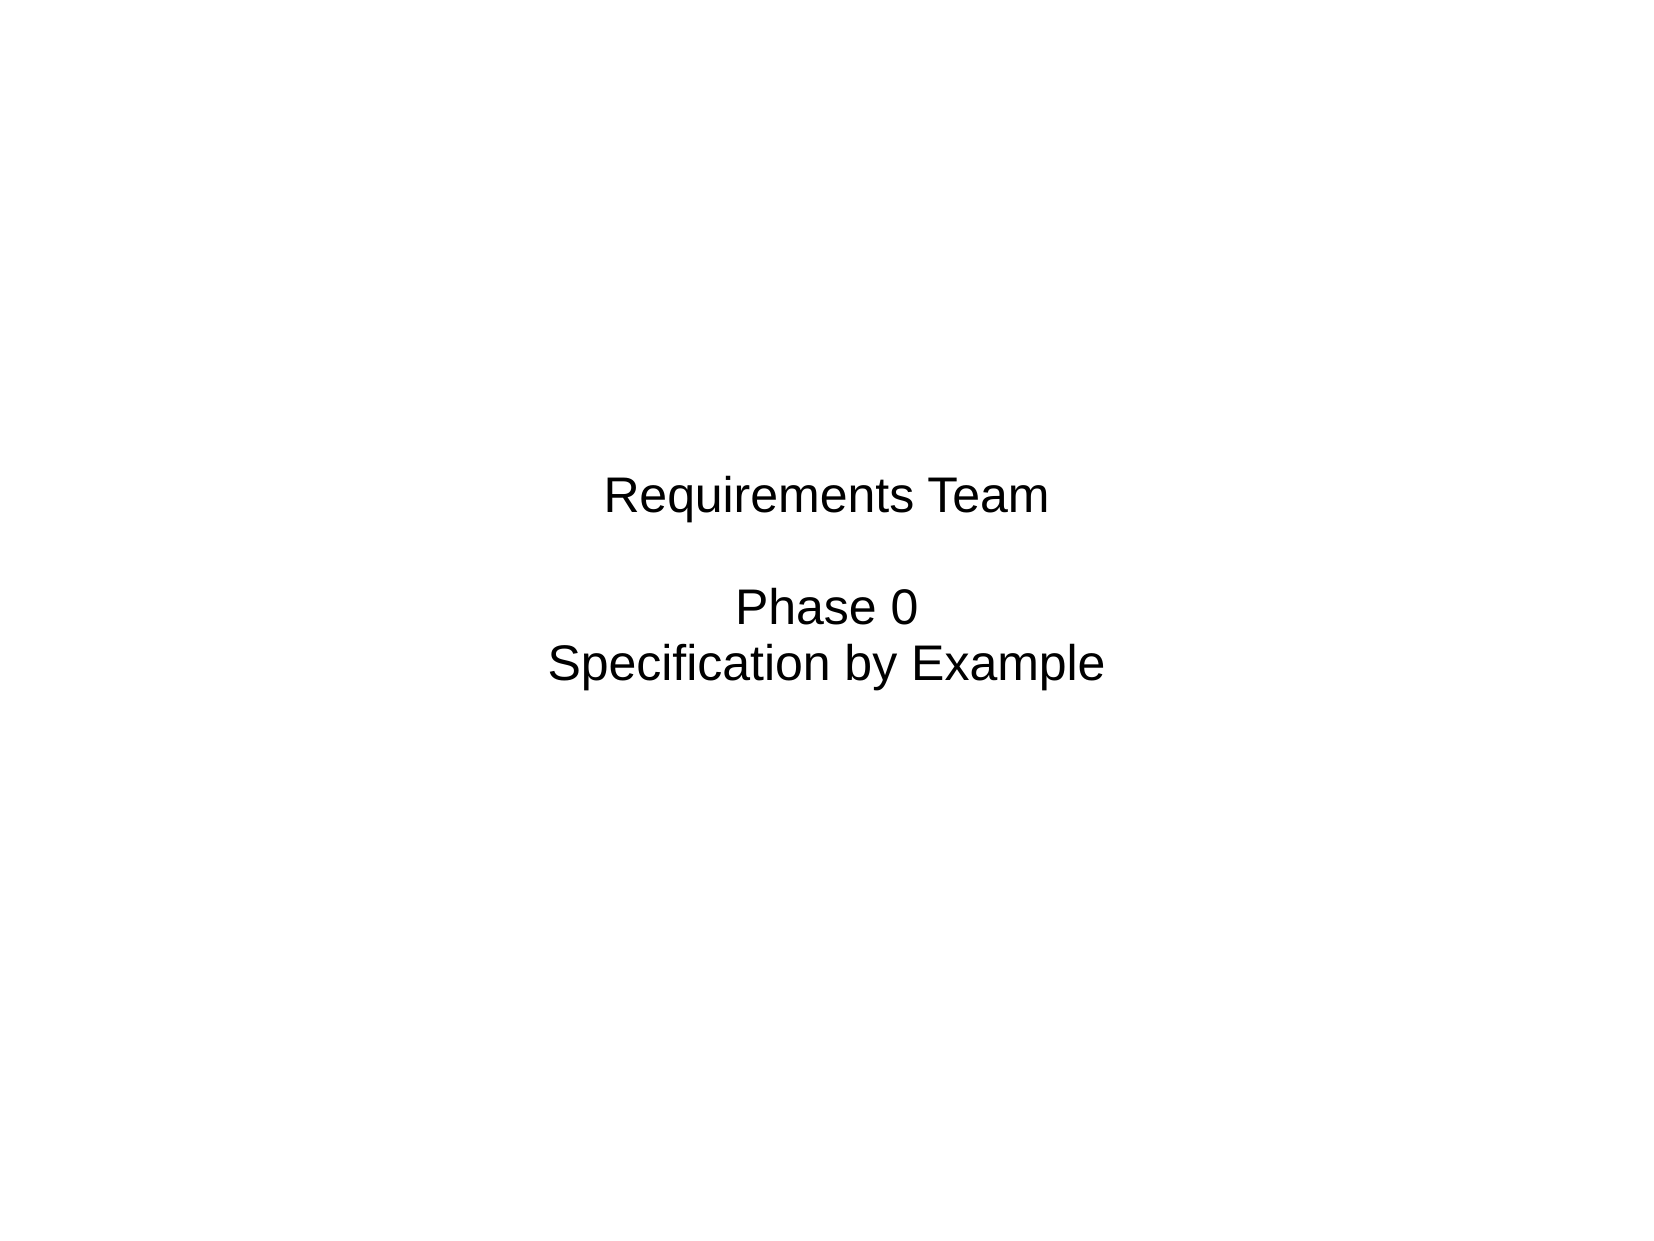

# Requirements Team
Phase 0
Specification by Example